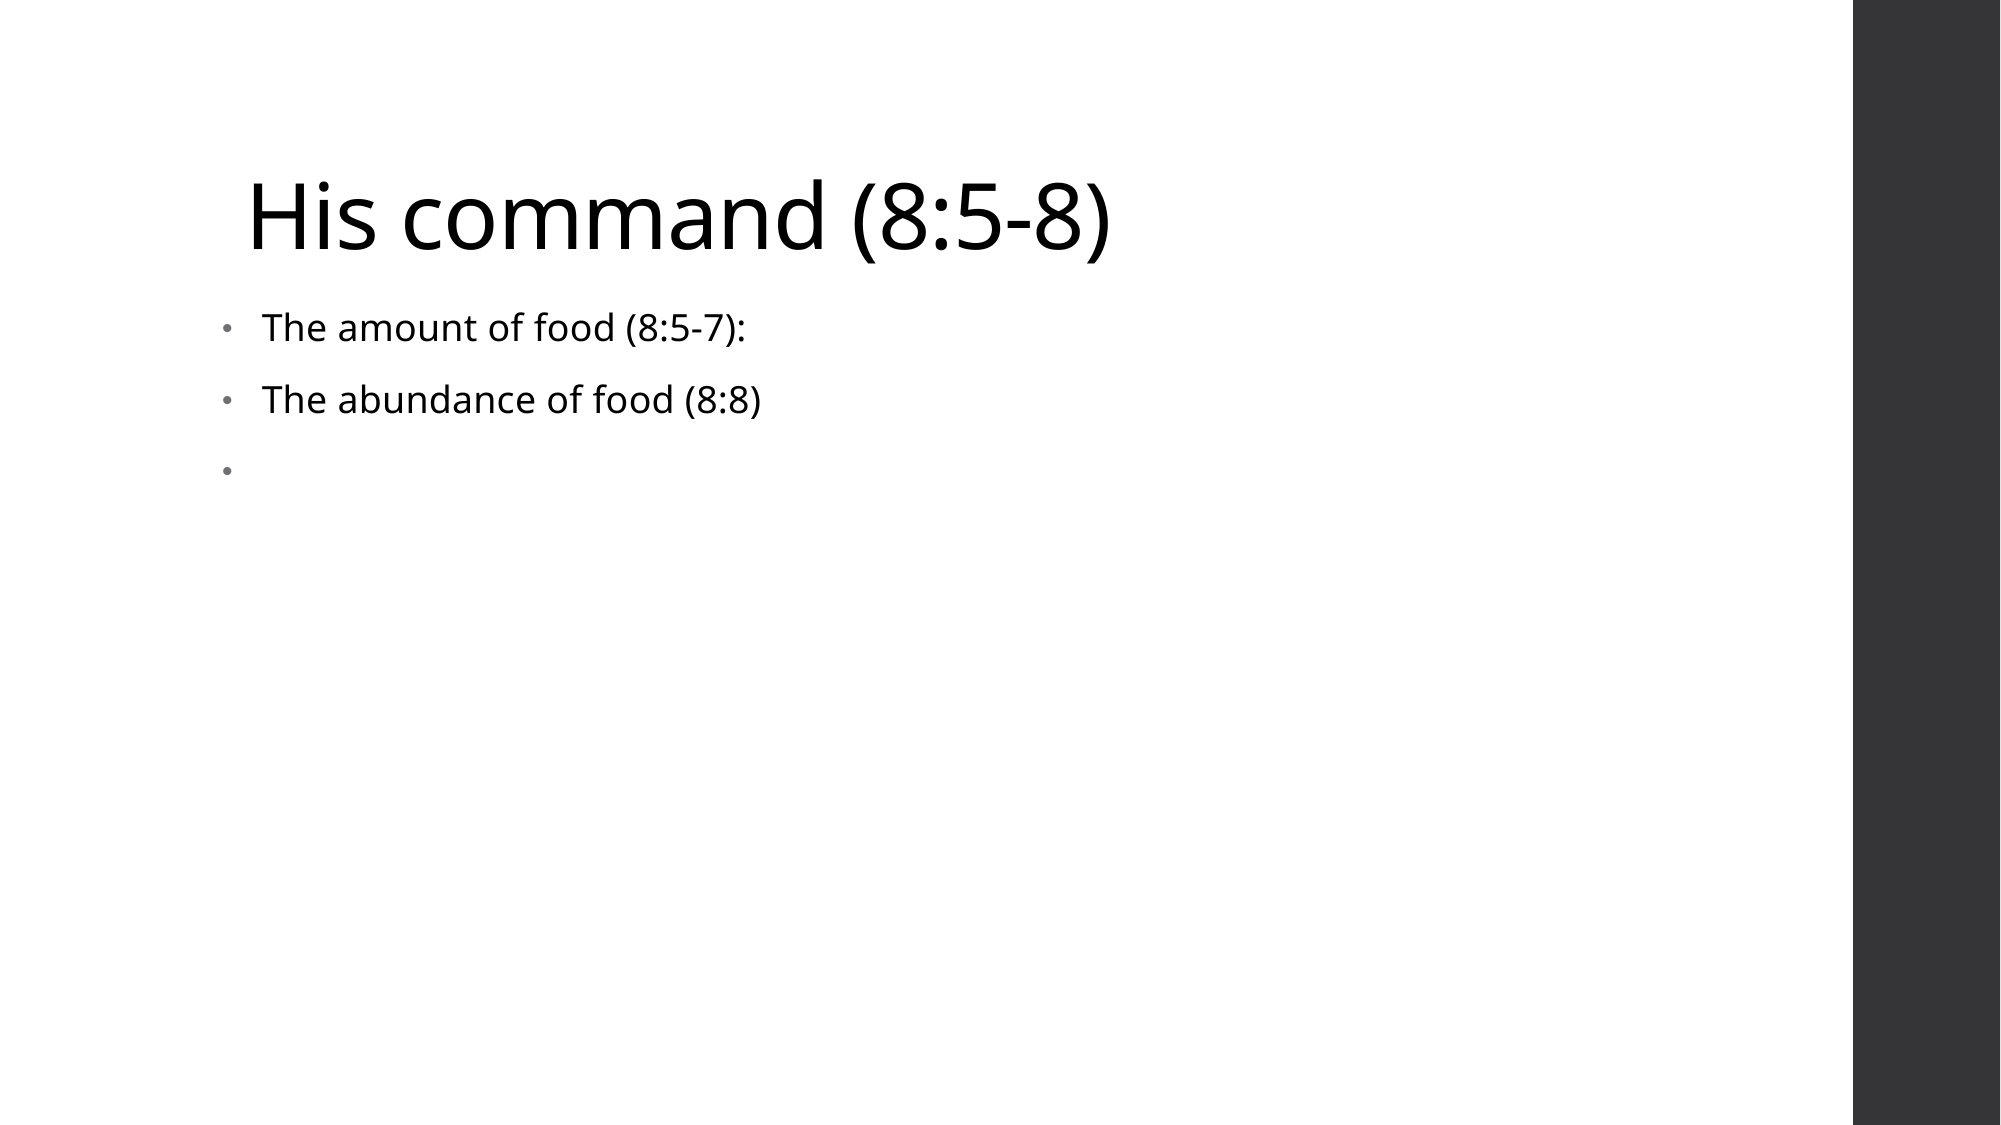

# His command (8:5-8)
 The amount of food (8:5-7):
 The abundance of food (8:8)